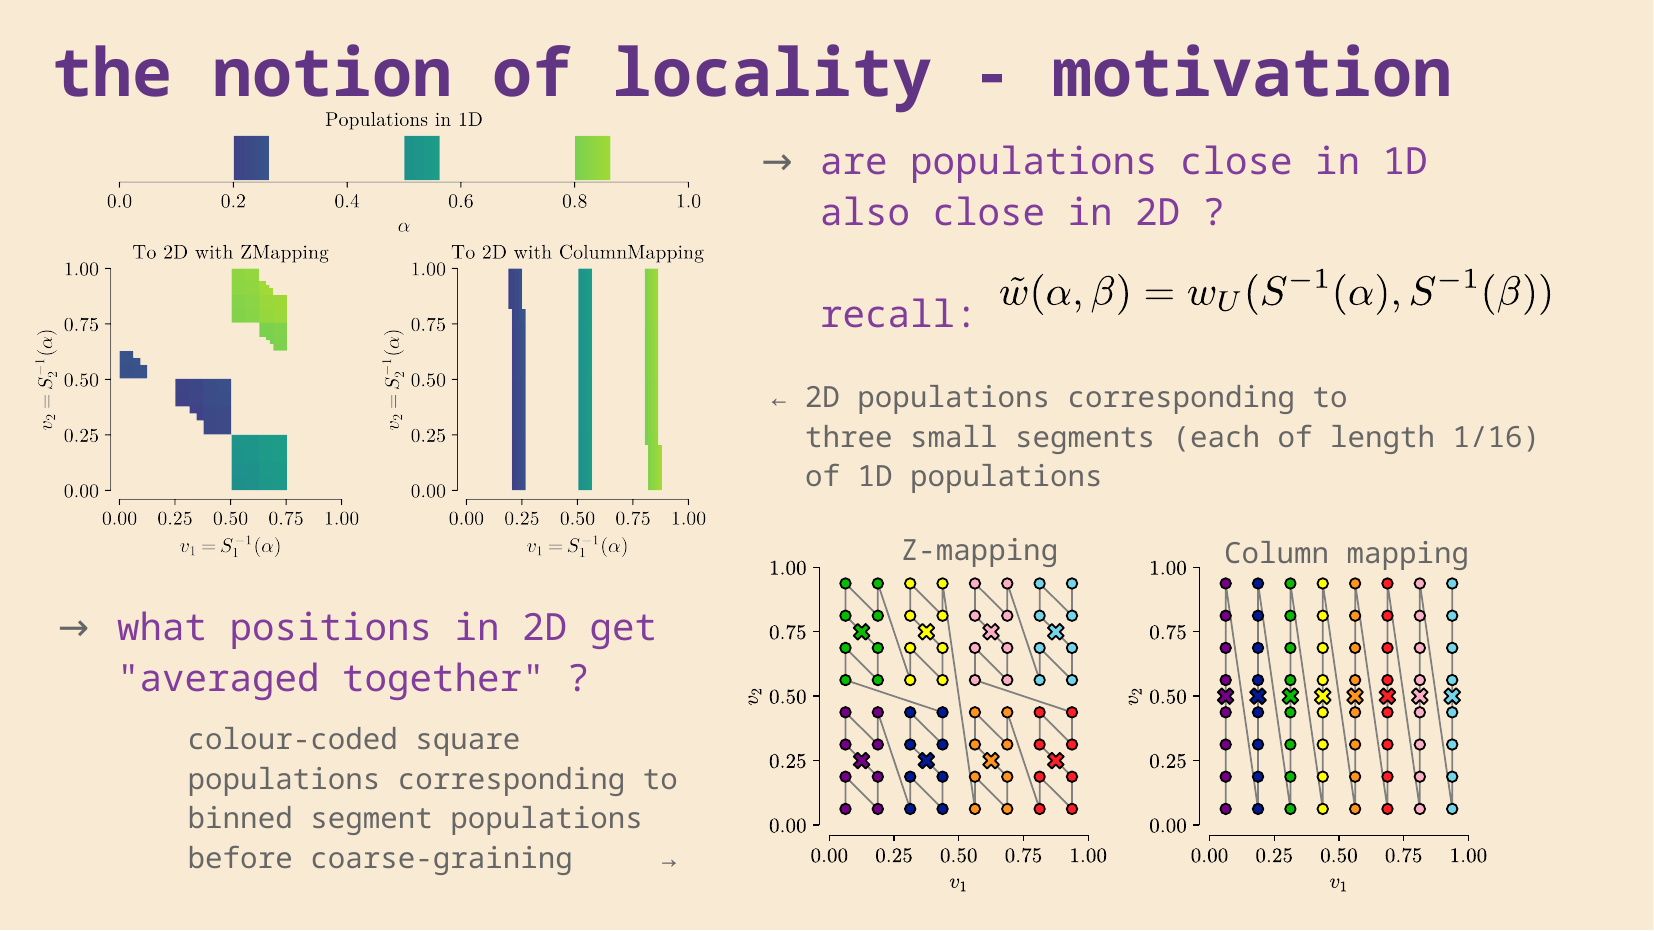

# the notion of locality - motivation
are populations close in 1D also close in 2D ?
recall:
← 2D populations corresponding to
 three small segments (each of length 1/16)
 of 1D populations
Z-mapping
Column mapping
what positions in 2D get "averaged together" ?
colour-coded square populations corresponding to binned segment populations before coarse-graining →